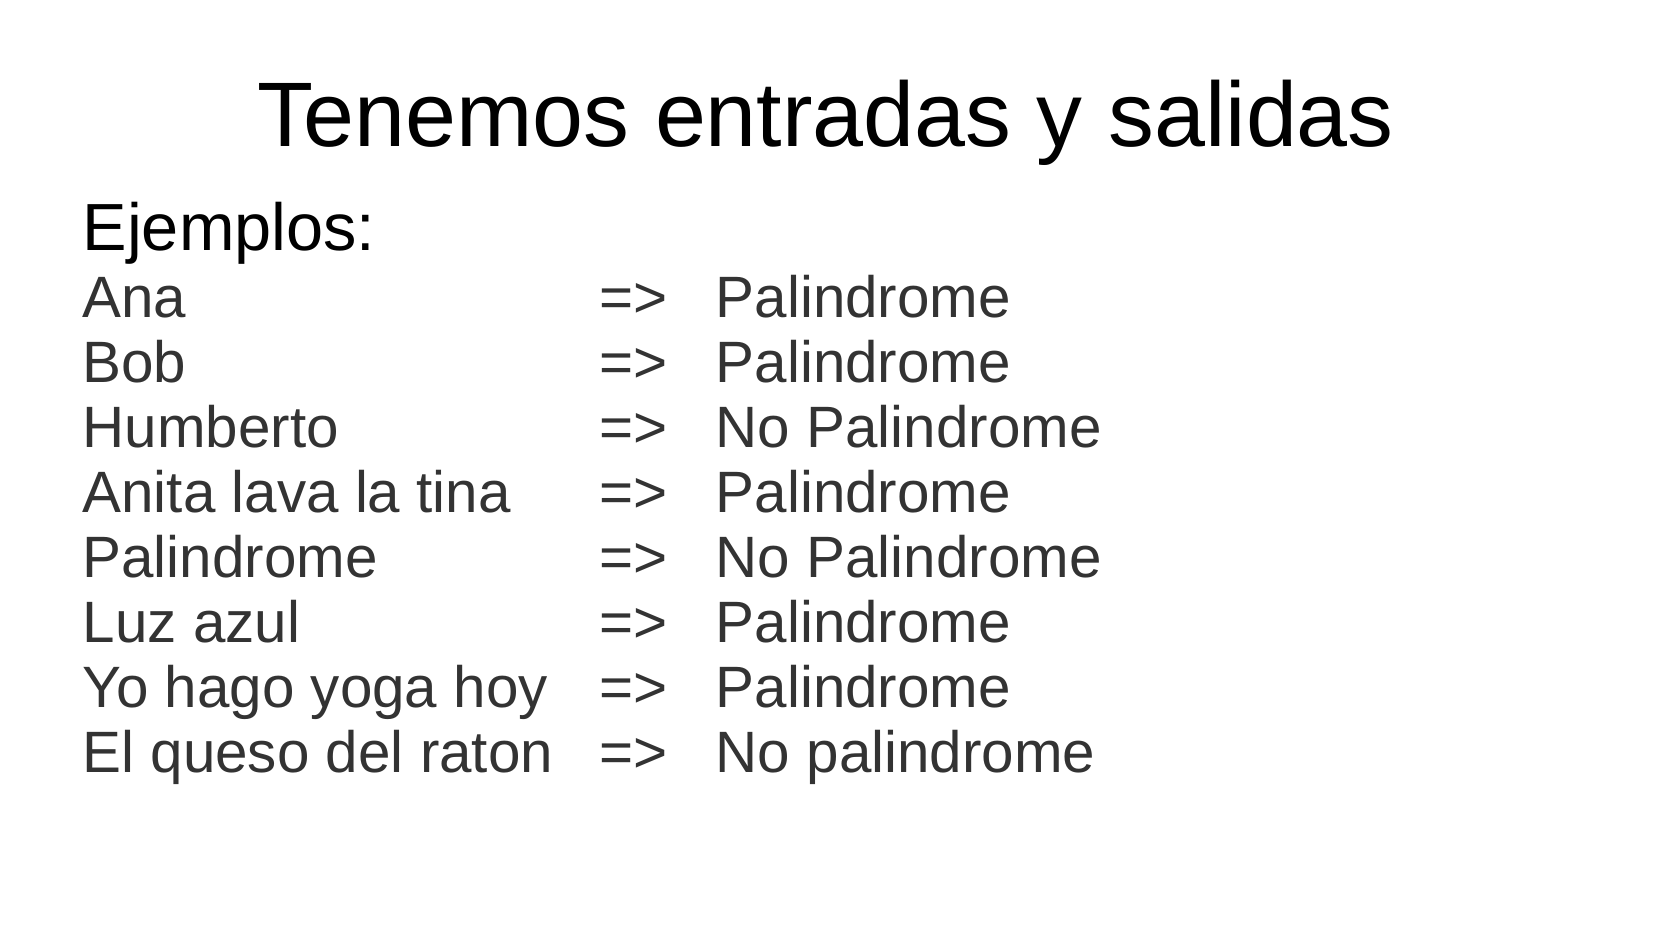

# Tenemos entradas y salidas
Ejemplos:
Ana 					=> Palindrome
Bob 					=> Palindrome
Humberto 				=> No Palindrome
Anita lava la tina 	=> Palindrome
Palindrome 			=> No Palindrome
Luz azul 		=> Palindrome
Yo hago yoga hoy 	=> Palindrome
El queso del raton 	=> No palindrome